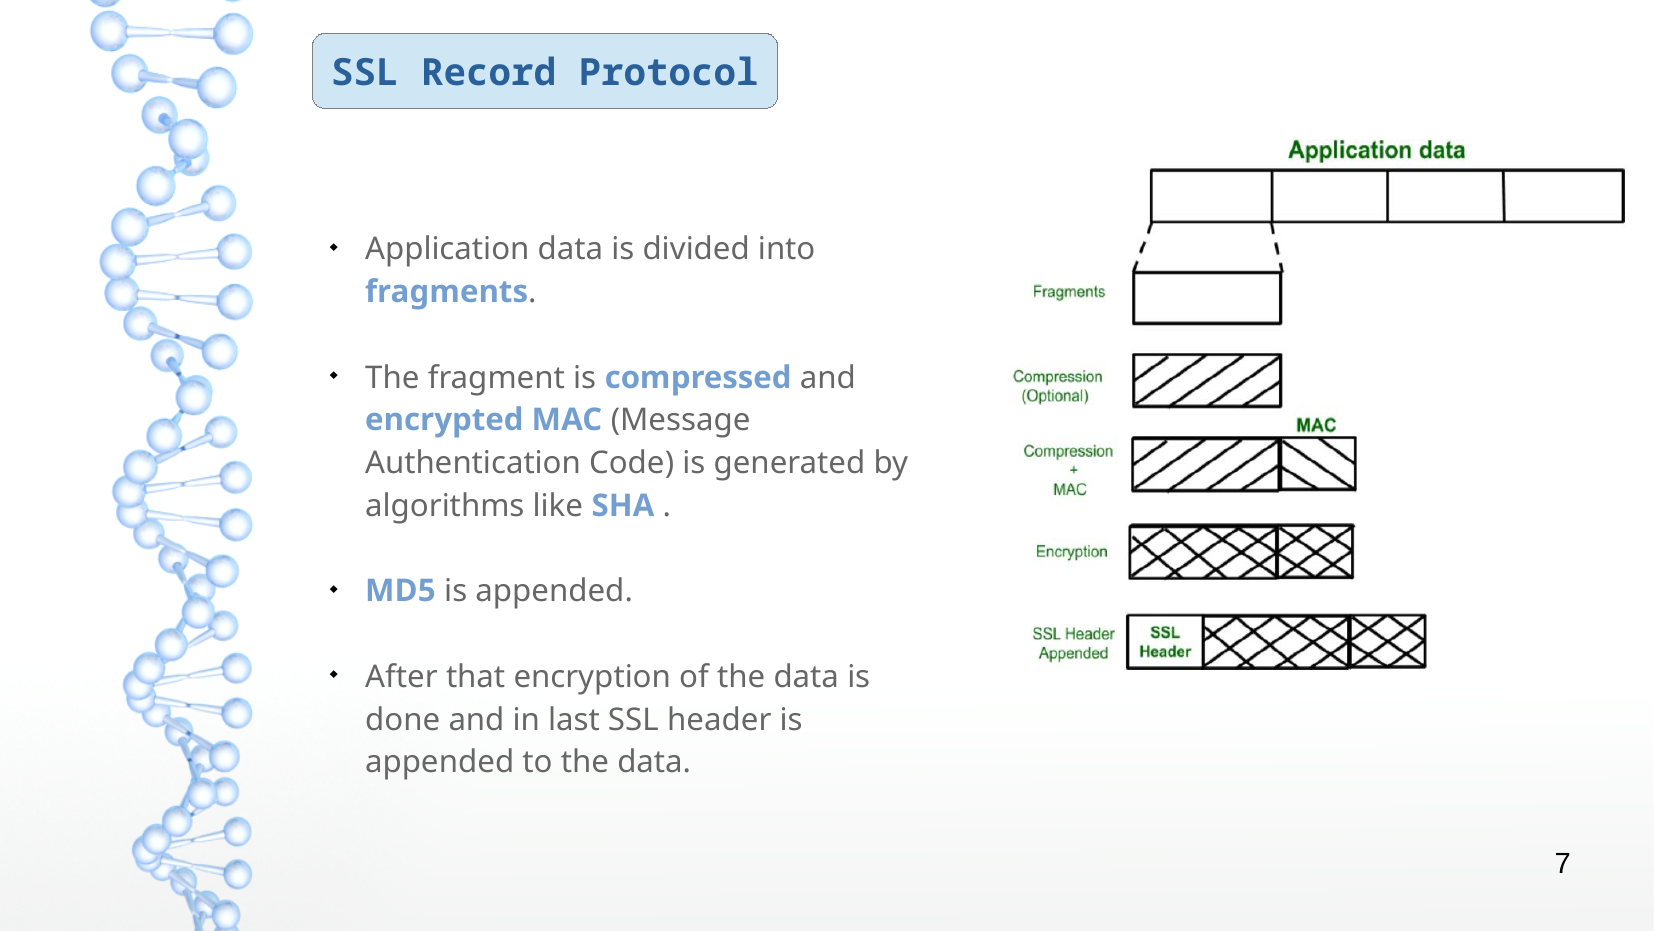

SSL Record Protocol
Application data is divided into fragments.
The fragment is compressed and encrypted MAC (Message Authentication Code) is generated by algorithms like SHA .
MD5 is appended.
After that encryption of the data is done and in last SSL header is appended to the data.
7